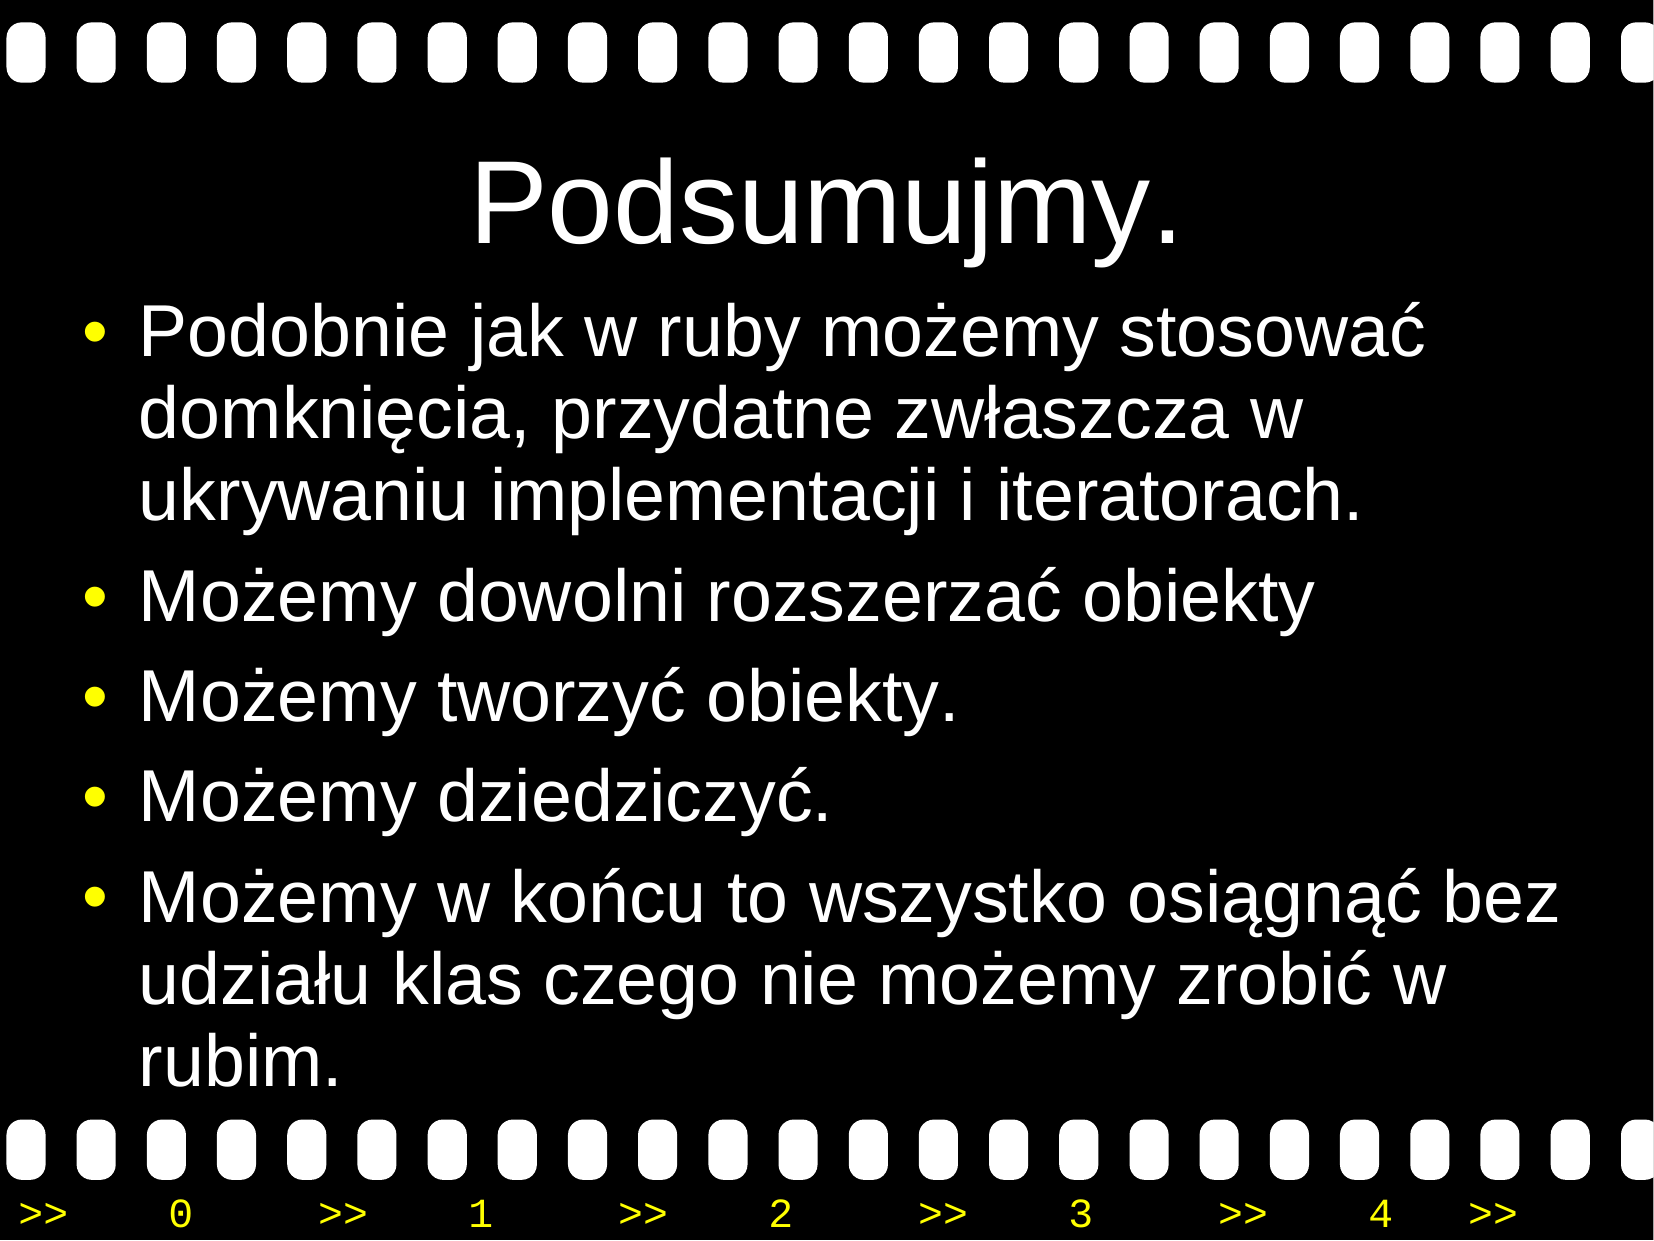

# Podsumujmy.
Podobnie jak w ruby możemy stosować domknięcia, przydatne zwłaszcza w ukrywaniu implementacji i iteratorach.
Możemy dowolni rozszerzać obiekty
Możemy tworzyć obiekty.
Możemy dziedziczyć.
Możemy w końcu to wszystko osiągnąć bez udziału klas czego nie możemy zrobić w rubim.